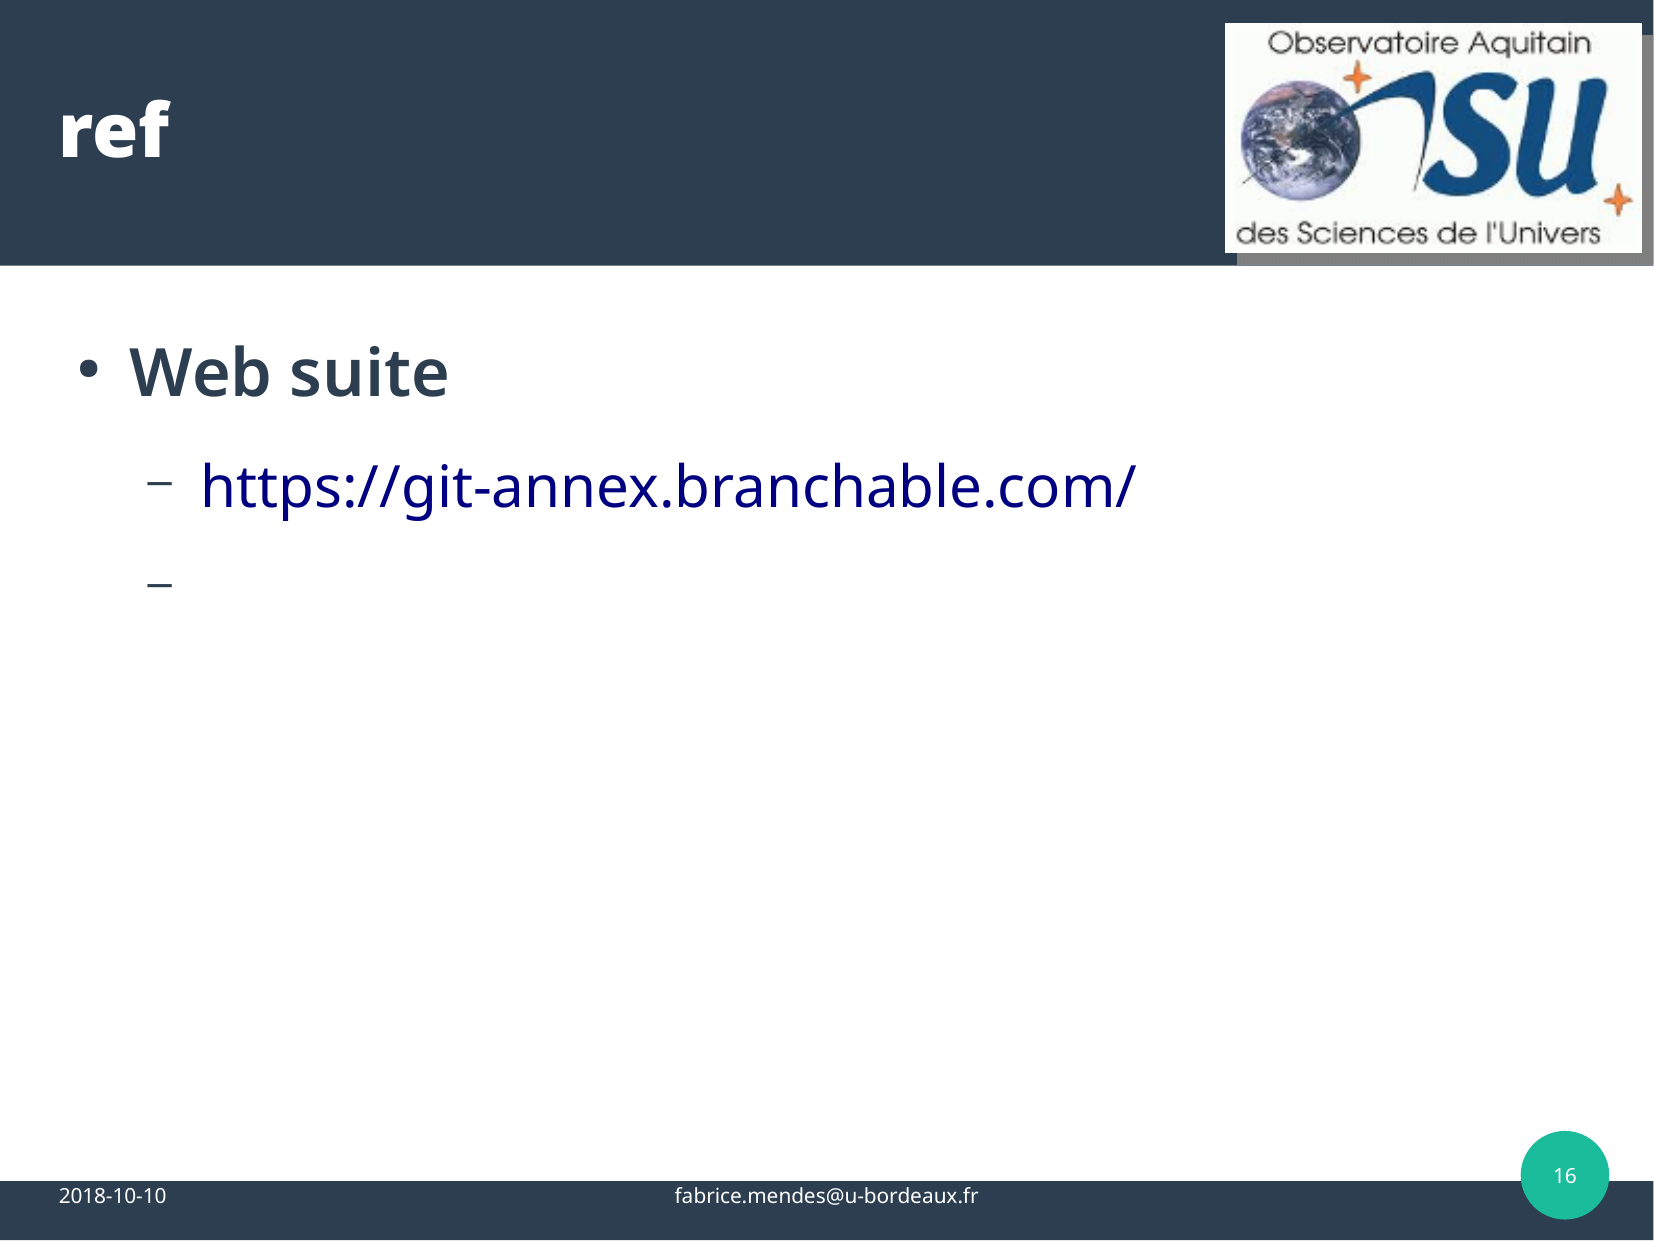

# ref
Web suite
https://git-annex.branchable.com/
16
2018-10-10
fabrice.mendes@u-bordeaux.fr